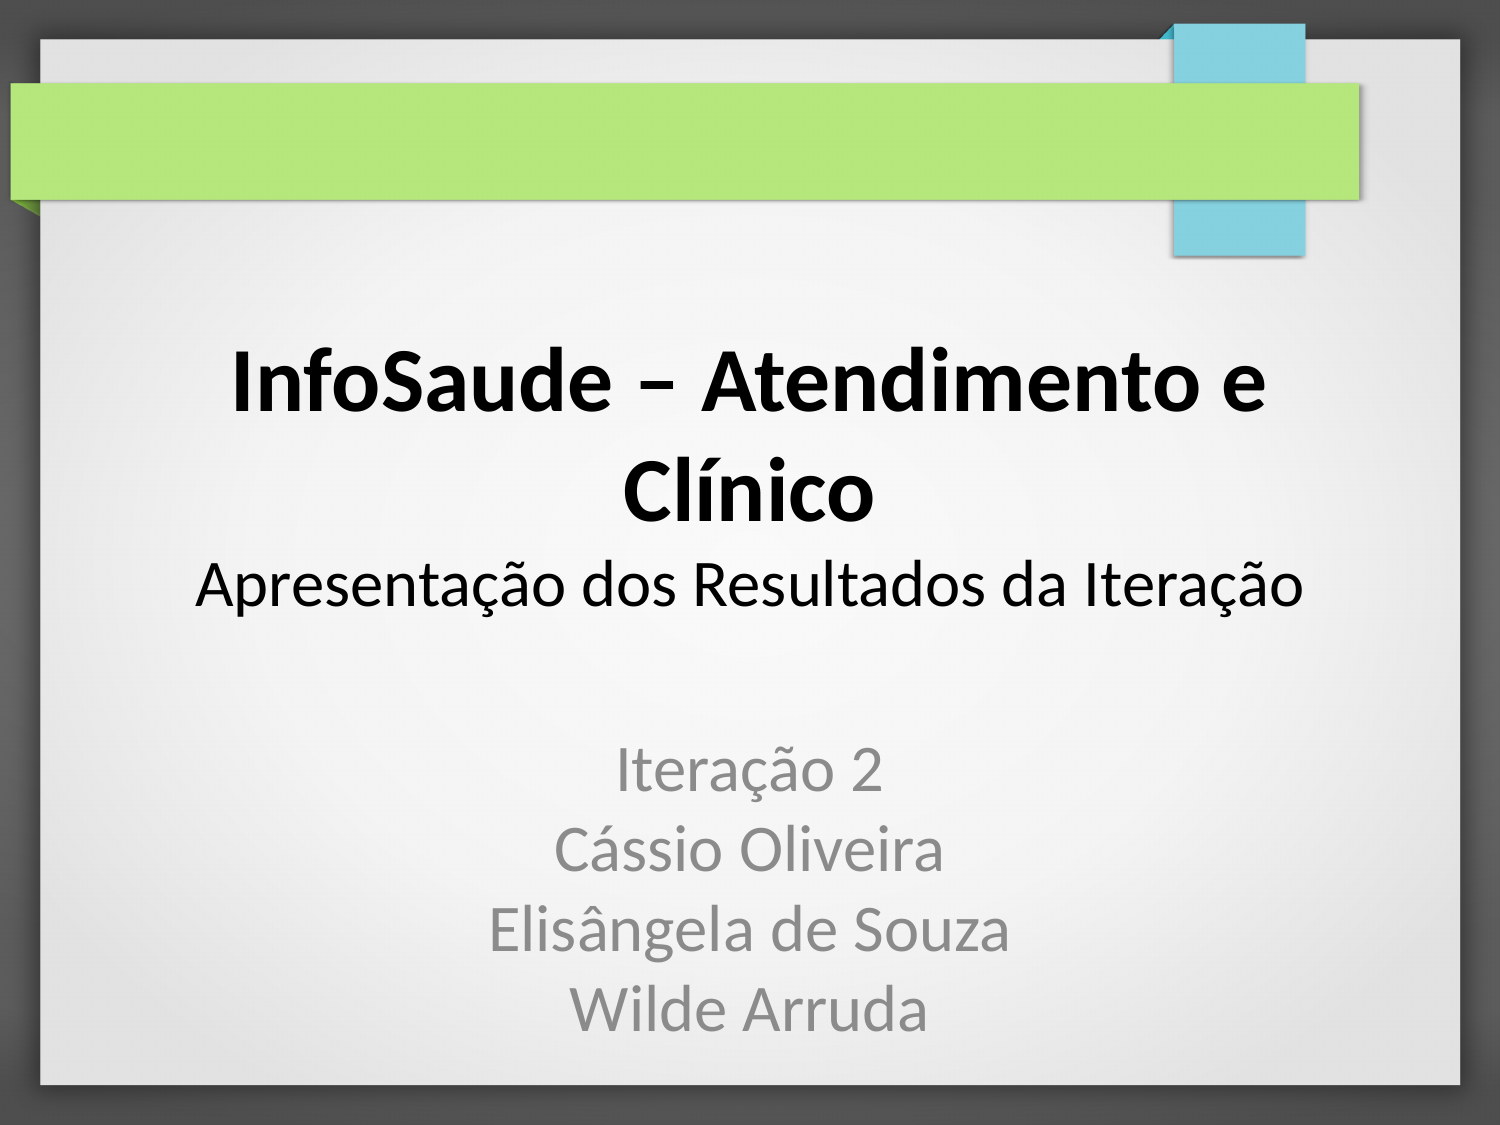

InfoSaude – Atendimento e Clínico
Apresentação dos Resultados da Iteração
Iteração 2
Cássio Oliveira
Elisângela de Souza
Wilde Arruda